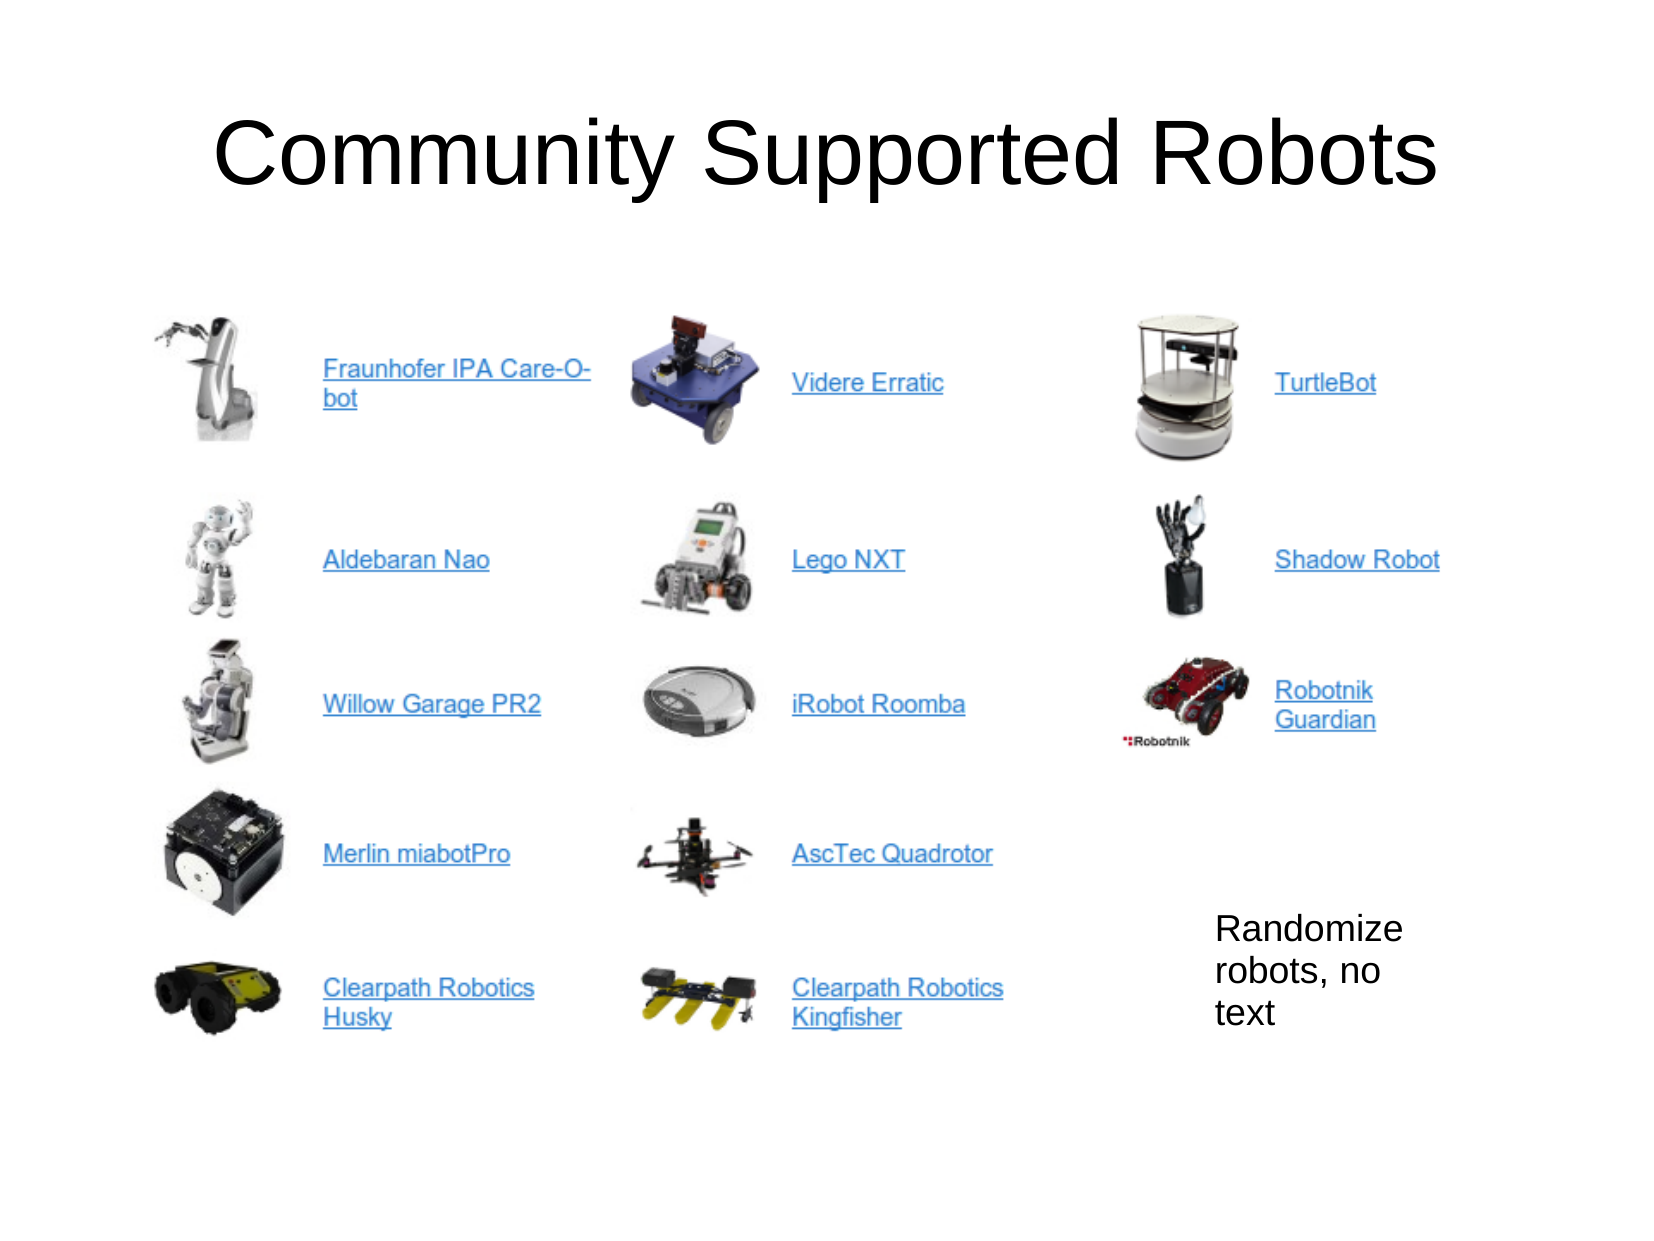

# Community Supported Robots
Randomize robots, no text